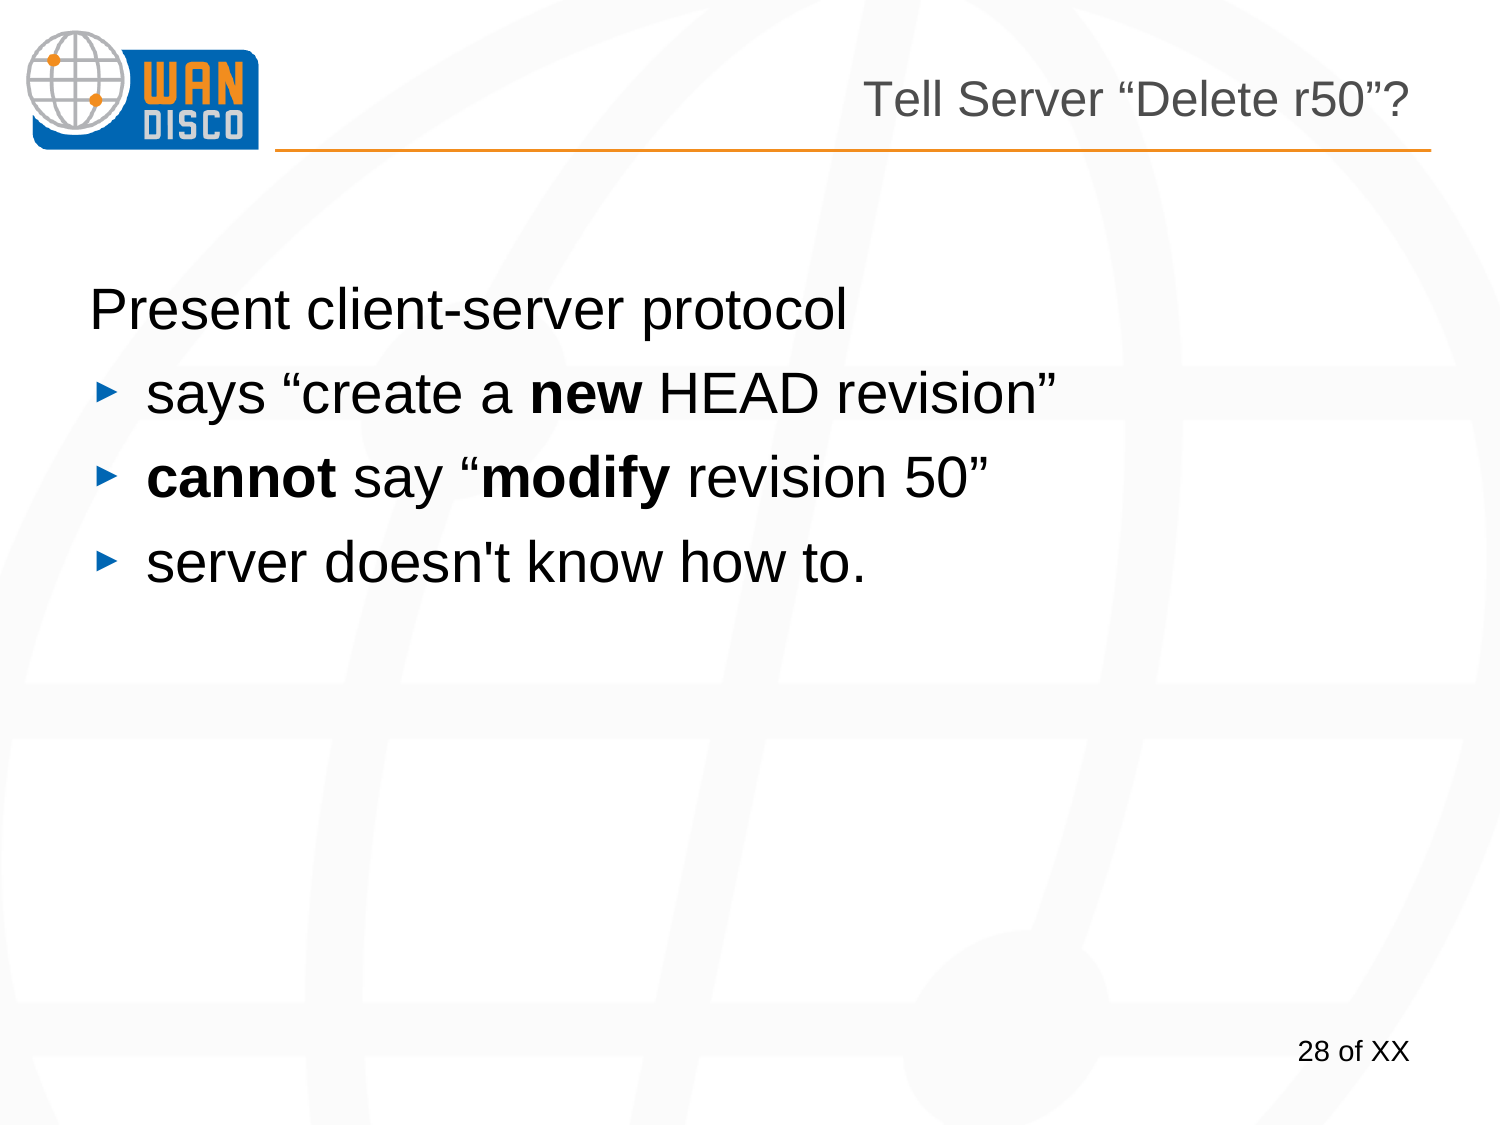

# Tell Server “Delete r50”?
Present client-server protocol
says “create a new HEAD revision”
cannot say “modify revision 50”
server doesn't know how to.
28